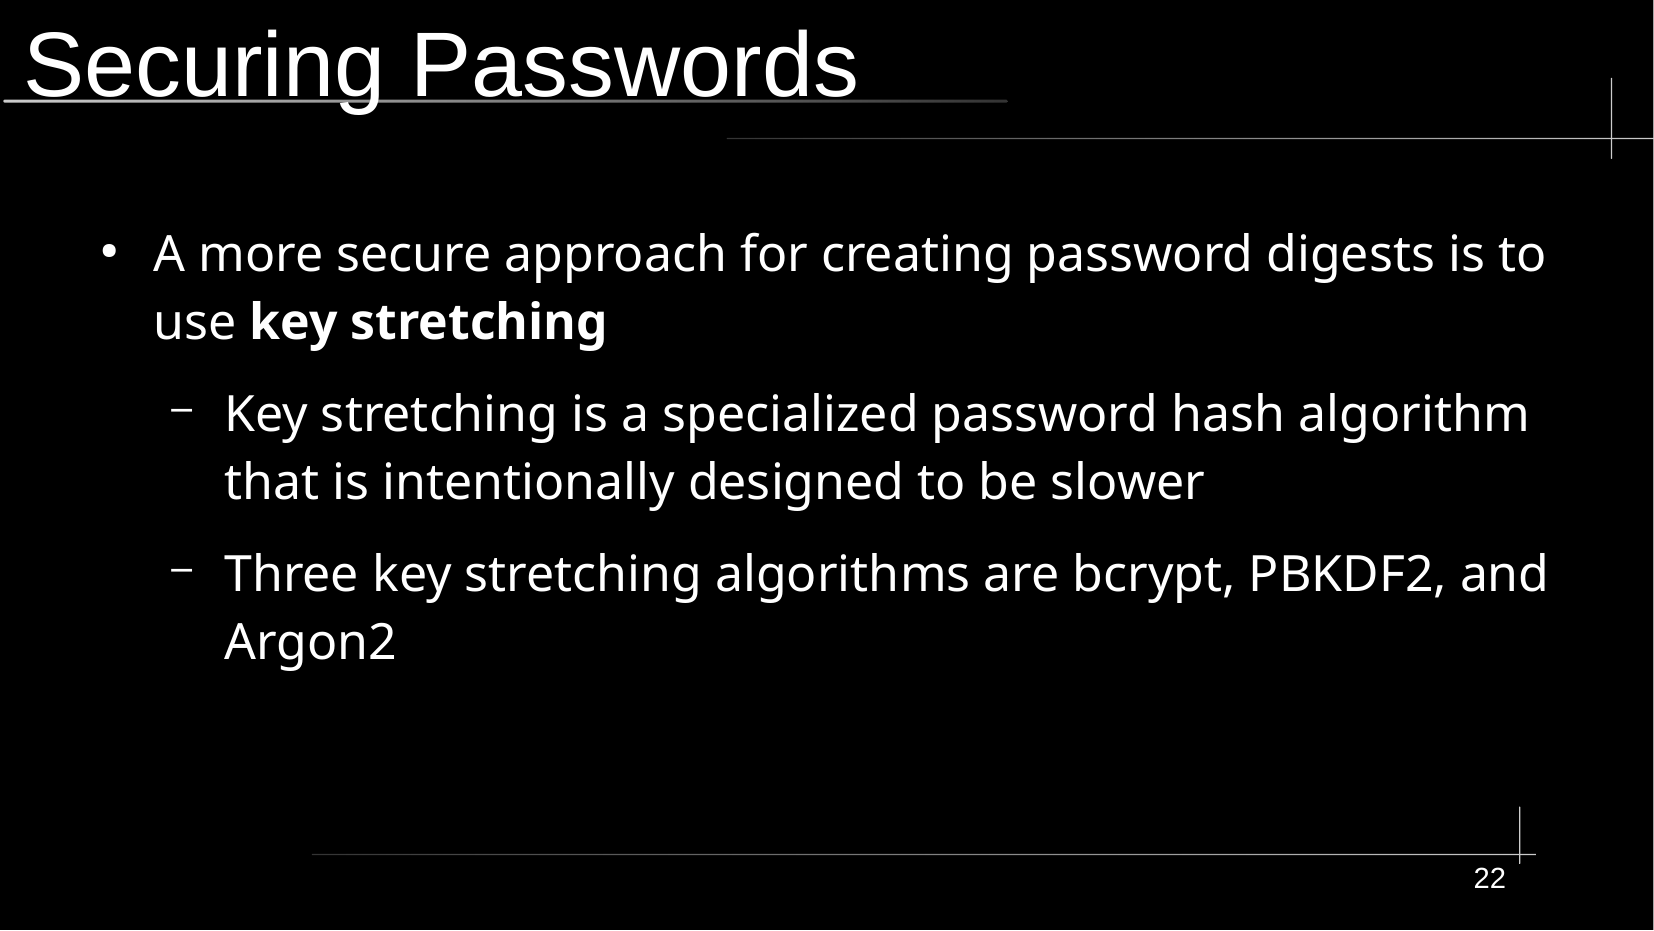

# Securing Passwords
A more secure approach for creating password digests is to use key stretching
Key stretching is a specialized password hash algorithm that is intentionally designed to be slower
Three key stretching algorithms are bcrypt, PBKDF2, and Argon2
22